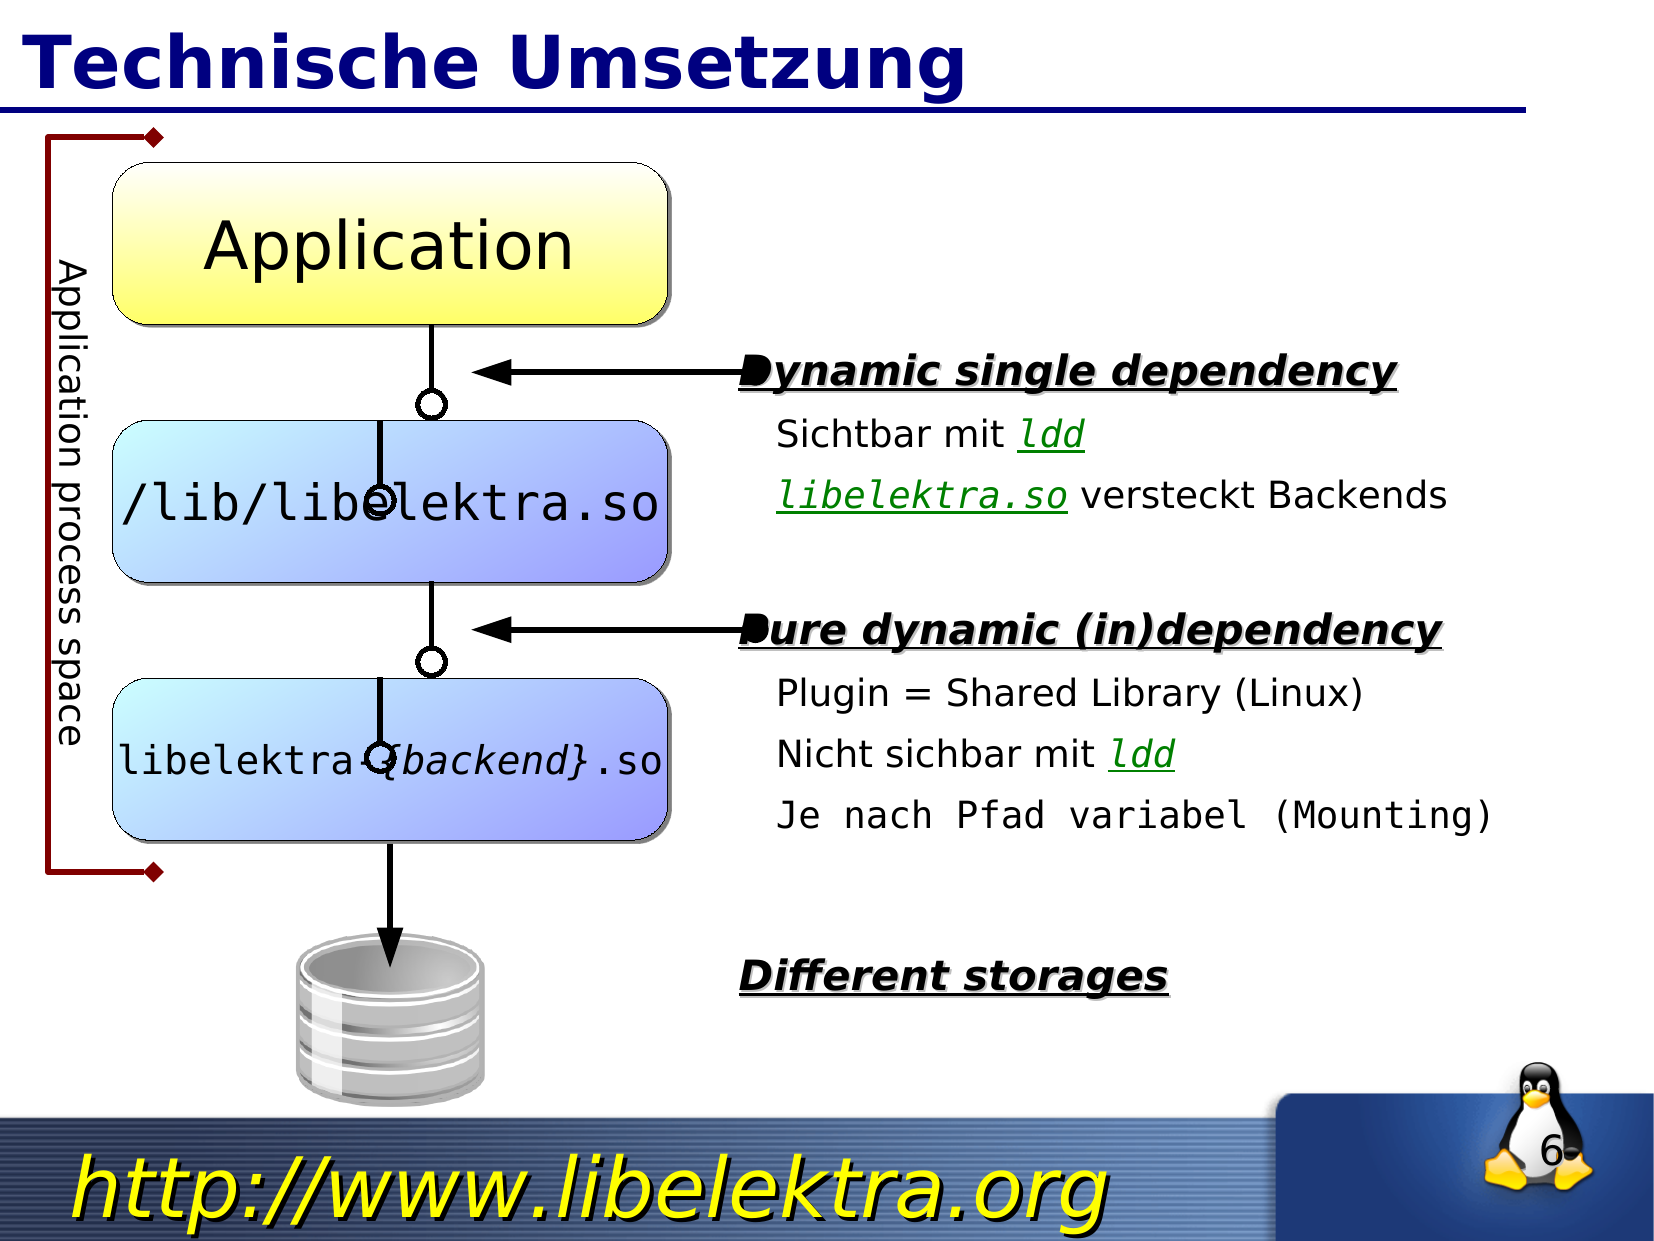

Technische Umsetzung
Application
Dynamic single dependency
Sichtbar mit ldd
libelektra.so versteckt Backends
/lib/libelektra.so
Application process space
# Pure dynamic (in)dependency
Plugin = Shared Library (Linux)
Nicht sichbar mit ldd
Je nach Pfad variabel (Mounting)
libelektra-{backend}.so
Different storages